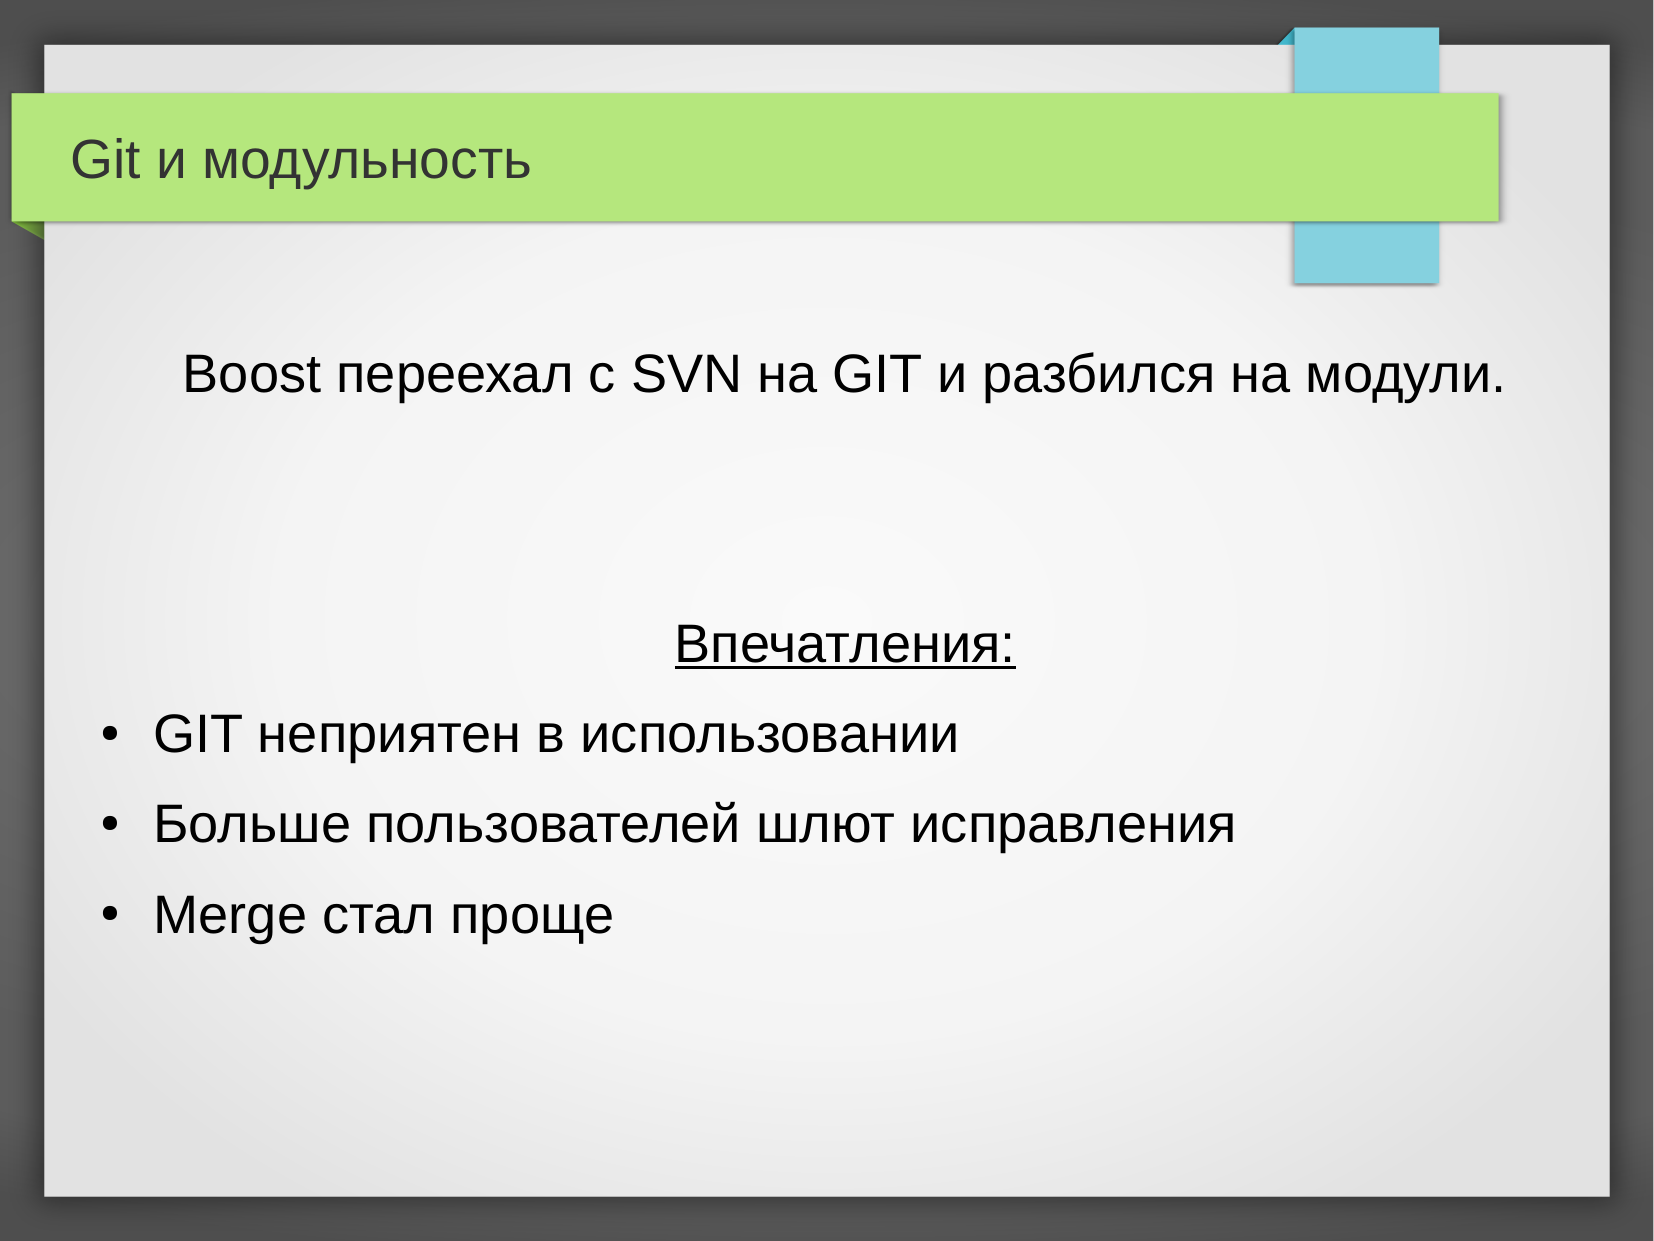

# Git и модульность
Boost переехал с SVN на GIT и разбился на модули.
Впечатления:
GIT неприятен в использовании
Больше пользователей шлют исправления
Merge стал проще